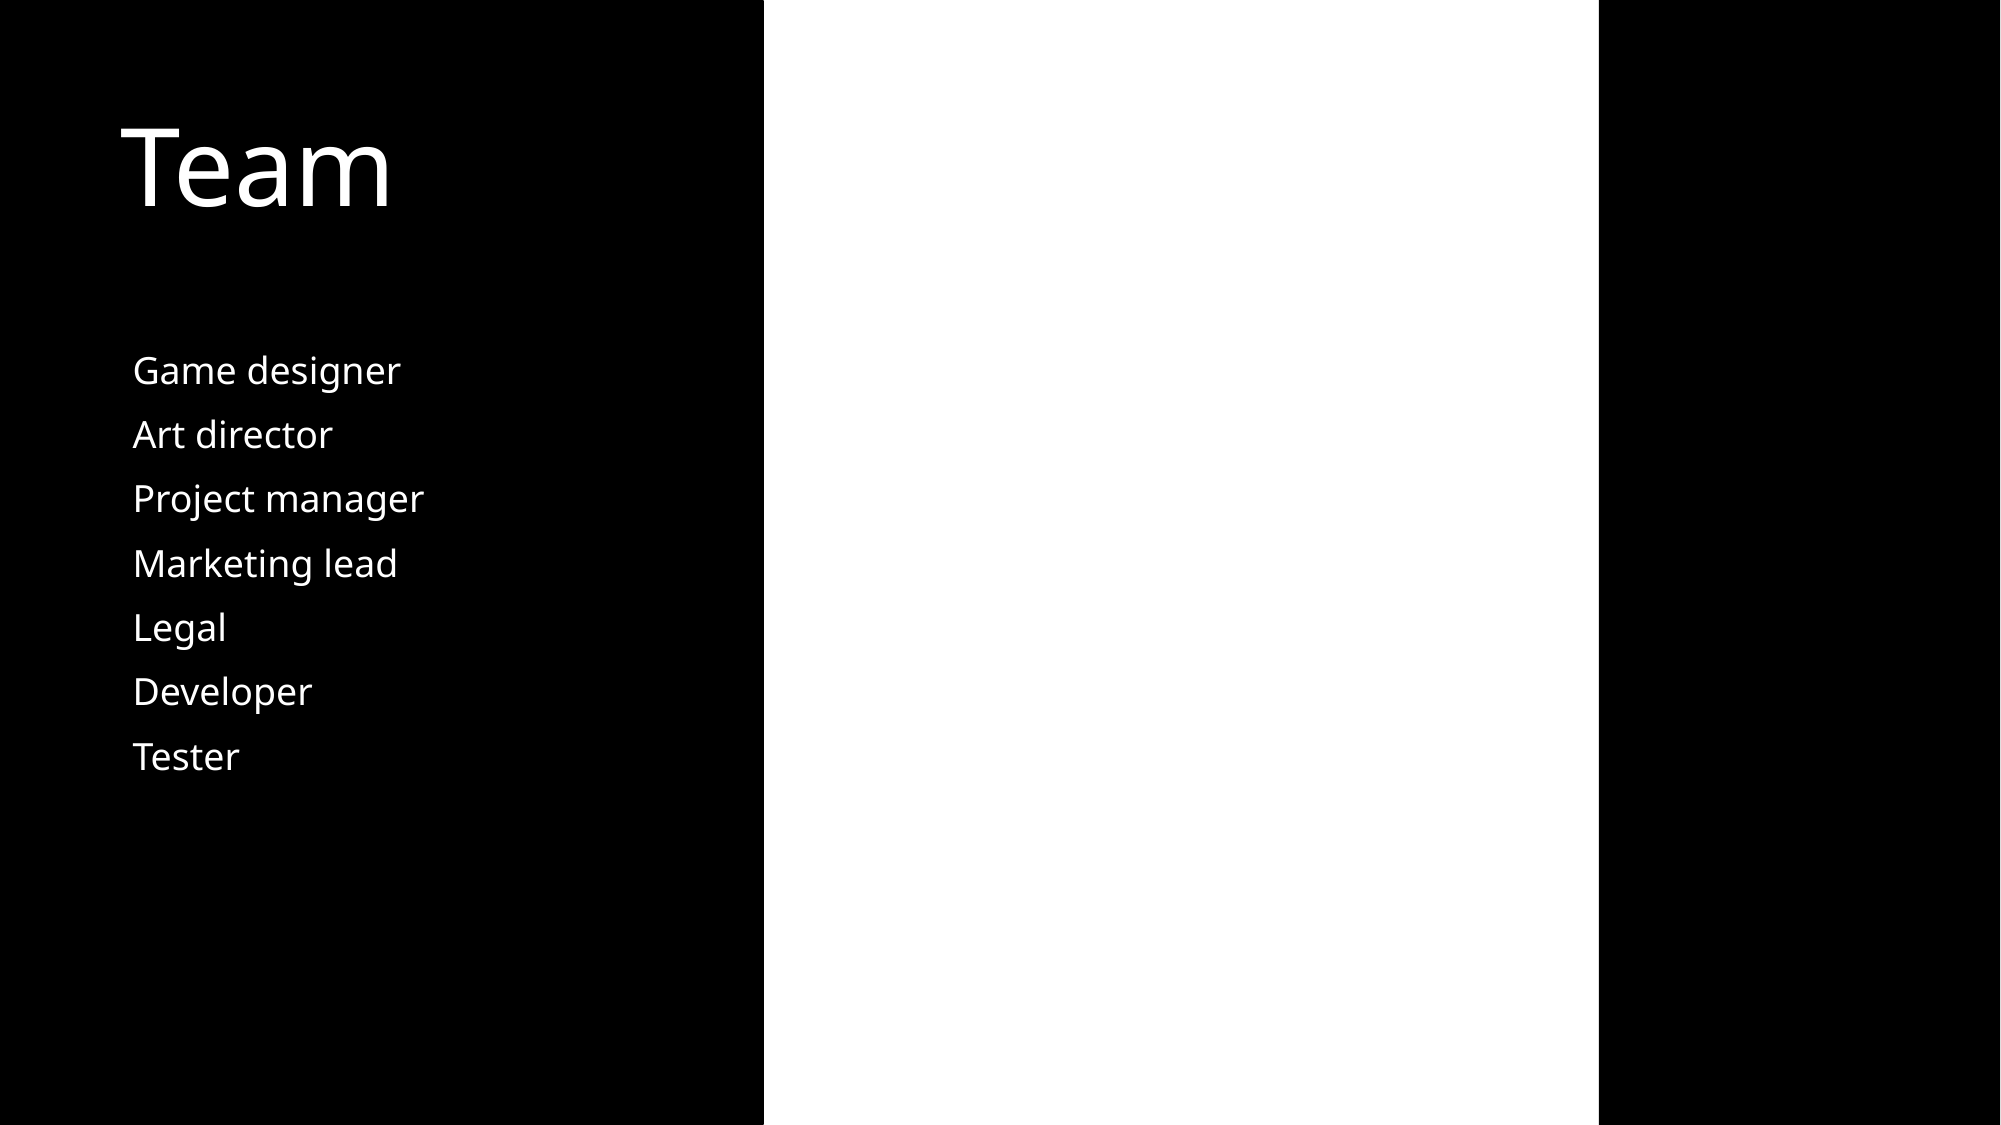

# Team
Game designer
Art director
Project manager
Marketing lead
Legal
Developer
Tester